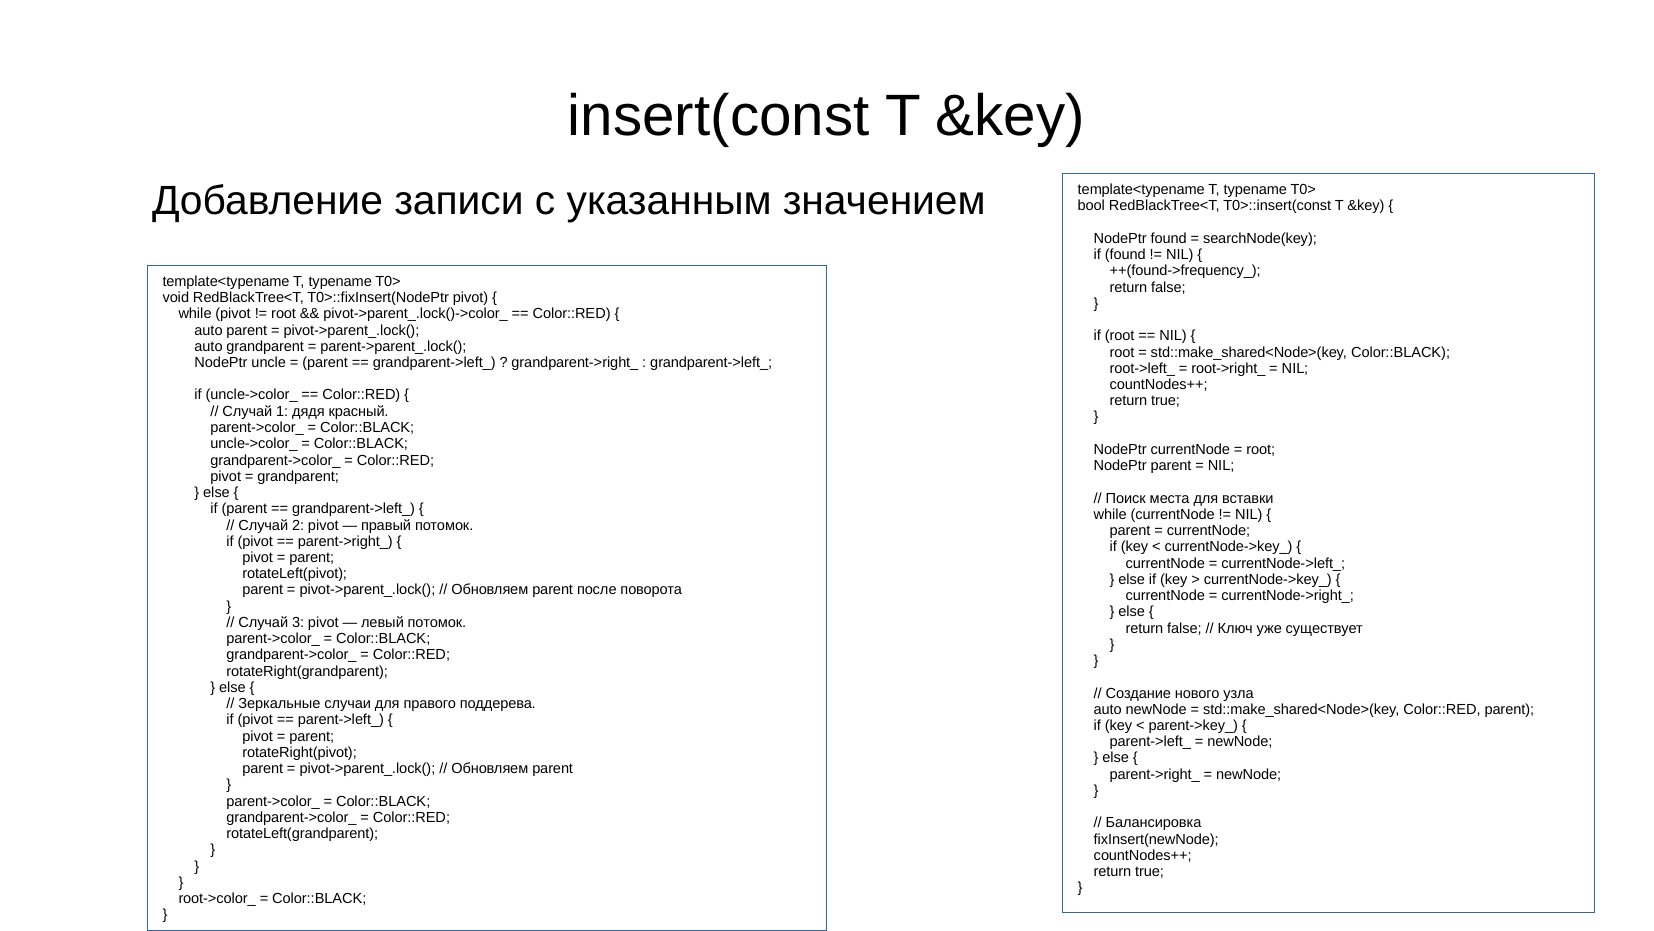

# insert(const T &key)
template<typename T, typename T0>
bool RedBlackTree<T, T0>::insert(const T &key) {
 NodePtr found = searchNode(key);
 if (found != NIL) {
 ++(found->frequency_);
 return false;
 }
 if (root == NIL) {
 root = std::make_shared<Node>(key, Color::BLACK);
 root->left_ = root->right_ = NIL;
 countNodes++;
 return true;
 }
 NodePtr currentNode = root;
 NodePtr parent = NIL;
 // Поиск места для вставки
 while (currentNode != NIL) {
 parent = currentNode;
 if (key < currentNode->key_) {
 currentNode = currentNode->left_;
 } else if (key > currentNode->key_) {
 currentNode = currentNode->right_;
 } else {
 return false; // Ключ уже существует
 }
 }
 // Создание нового узла
 auto newNode = std::make_shared<Node>(key, Color::RED, parent);
 if (key < parent->key_) {
 parent->left_ = newNode;
 } else {
 parent->right_ = newNode;
 }
 // Балансировка
 fixInsert(newNode);
 countNodes++;
 return true;
}
Добавление записи с указанным значением
template<typename T, typename T0>
void RedBlackTree<T, T0>::fixInsert(NodePtr pivot) {
 while (pivot != root && pivot->parent_.lock()->color_ == Color::RED) {
 auto parent = pivot->parent_.lock();
 auto grandparent = parent->parent_.lock();
 NodePtr uncle = (parent == grandparent->left_) ? grandparent->right_ : grandparent->left_;
 if (uncle->color_ == Color::RED) {
 // Случай 1: дядя красный.
 parent->color_ = Color::BLACK;
 uncle->color_ = Color::BLACK;
 grandparent->color_ = Color::RED;
 pivot = grandparent;
 } else {
 if (parent == grandparent->left_) {
 // Случай 2: pivot — правый потомок.
 if (pivot == parent->right_) {
 pivot = parent;
 rotateLeft(pivot);
 parent = pivot->parent_.lock(); // Обновляем parent после поворота
 }
 // Случай 3: pivot — левый потомок.
 parent->color_ = Color::BLACK;
 grandparent->color_ = Color::RED;
 rotateRight(grandparent);
 } else {
 // Зеркальные случаи для правого поддерева.
 if (pivot == parent->left_) {
 pivot = parent;
 rotateRight(pivot);
 parent = pivot->parent_.lock(); // Обновляем parent
 }
 parent->color_ = Color::BLACK;
 grandparent->color_ = Color::RED;
 rotateLeft(grandparent);
 }
 }
 }
 root->color_ = Color::BLACK;
}